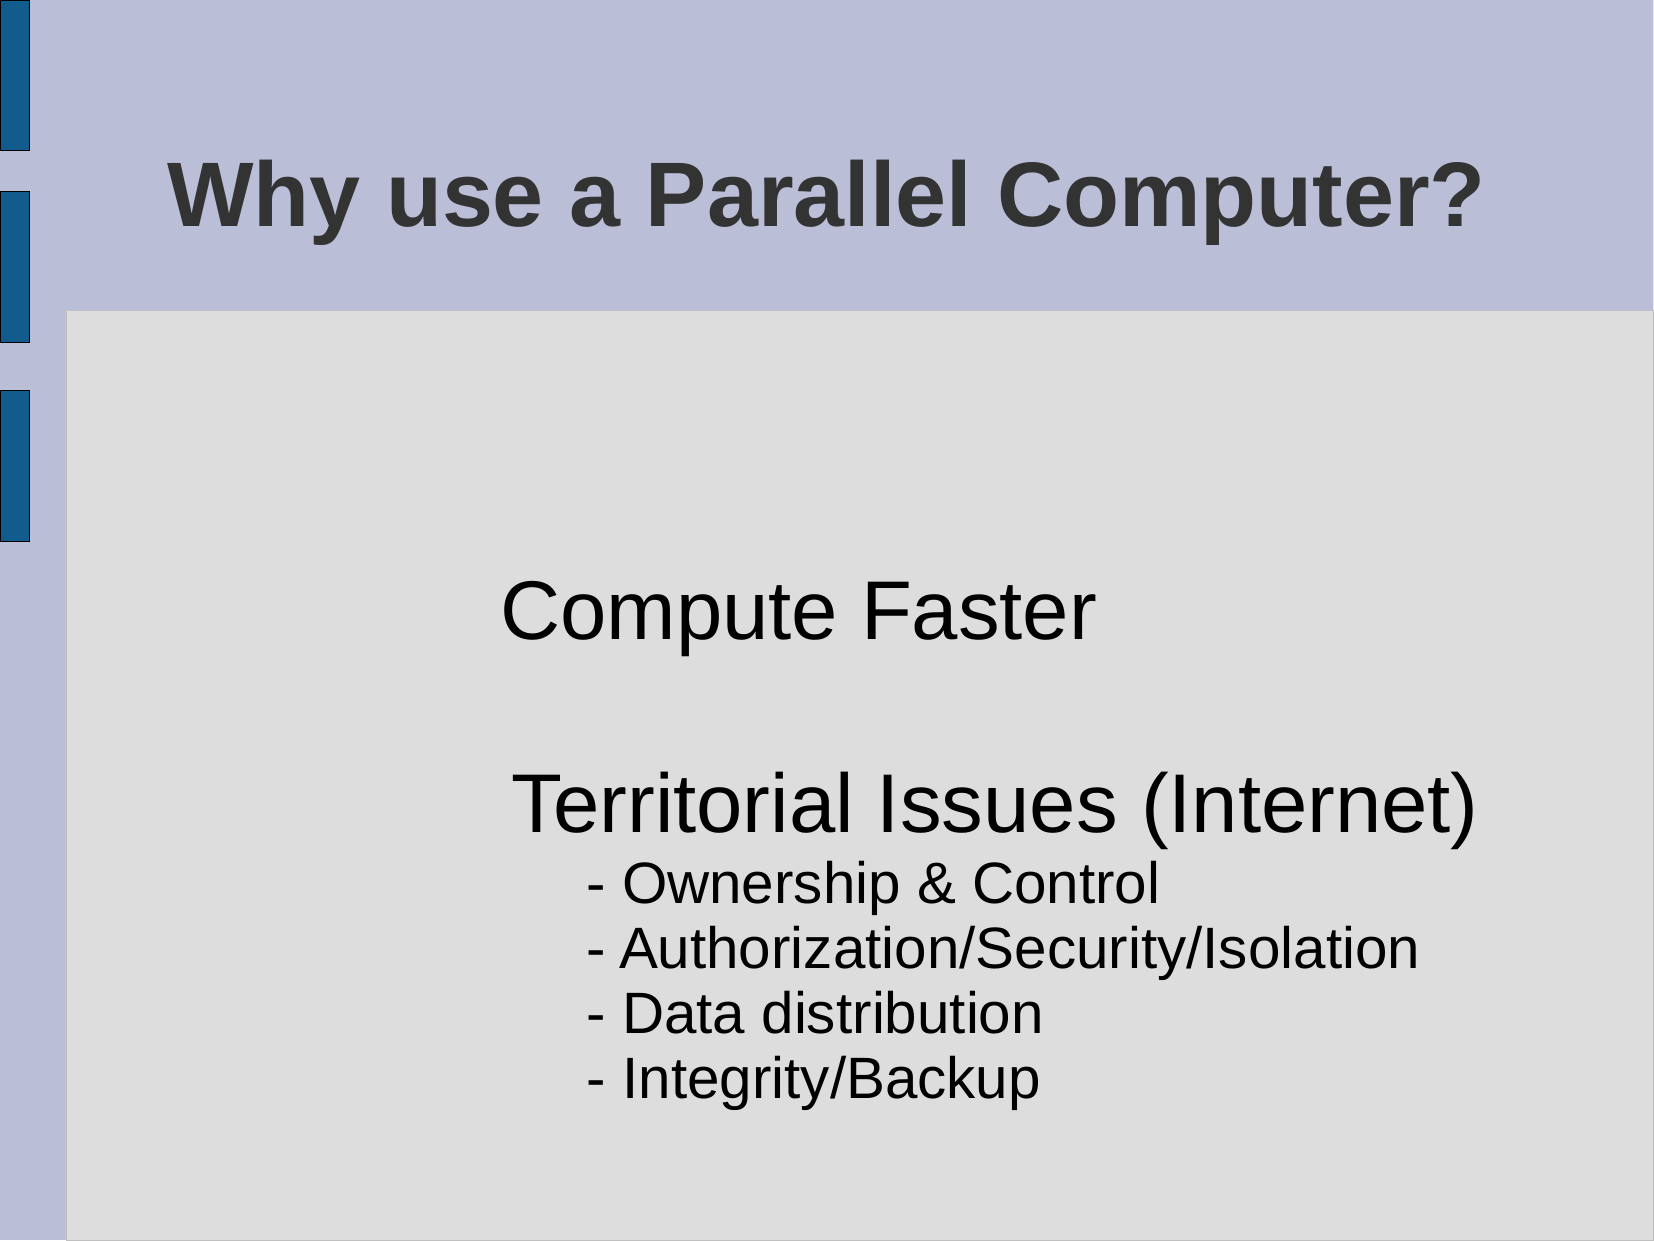

# Why use a Parallel Computer?
Compute Faster
Territorial Issues (Internet)
	- Ownership & Control
	- Authorization/Security/Isolation
	- Data distribution
	- Integrity/Backup